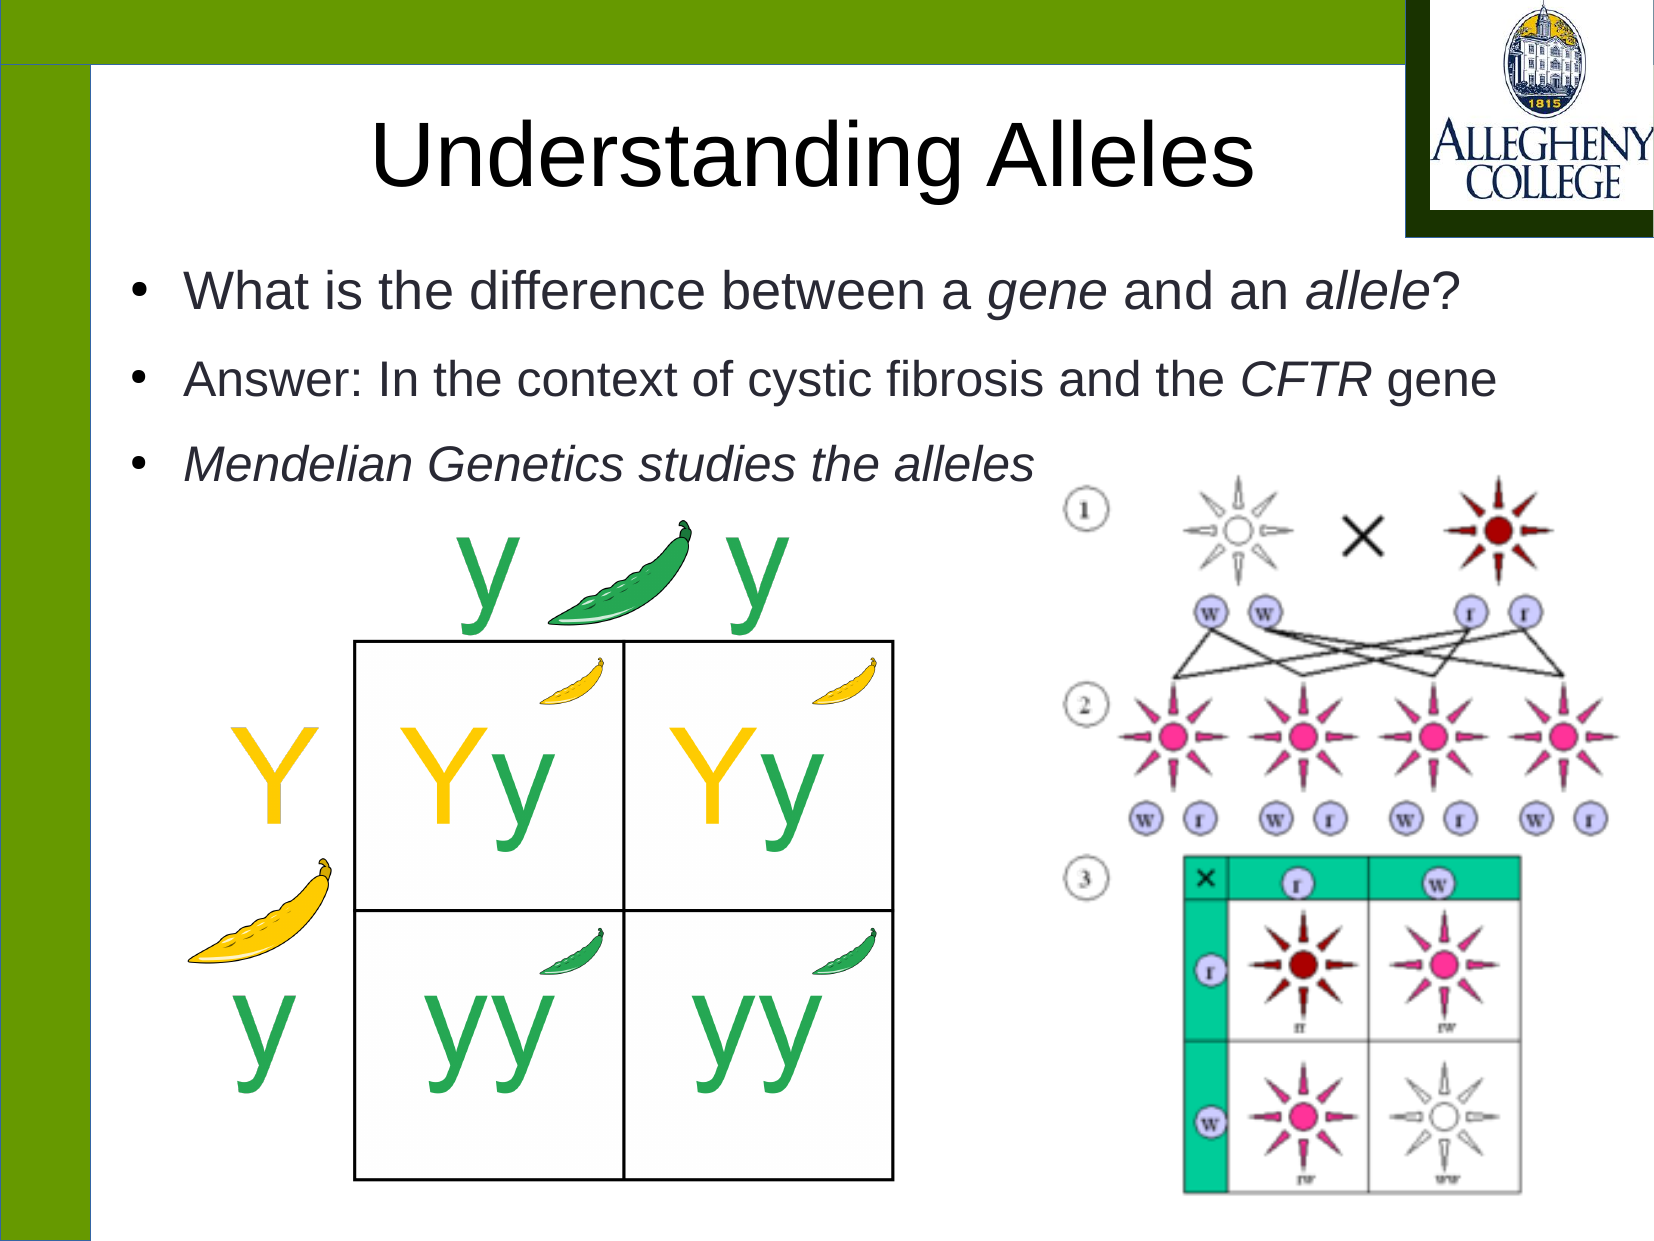

# Understanding Alleles
What is the difference between a gene and an allele?
Answer: In the context of cystic fibrosis and the CFTR gene
Mendelian Genetics studies the alleles